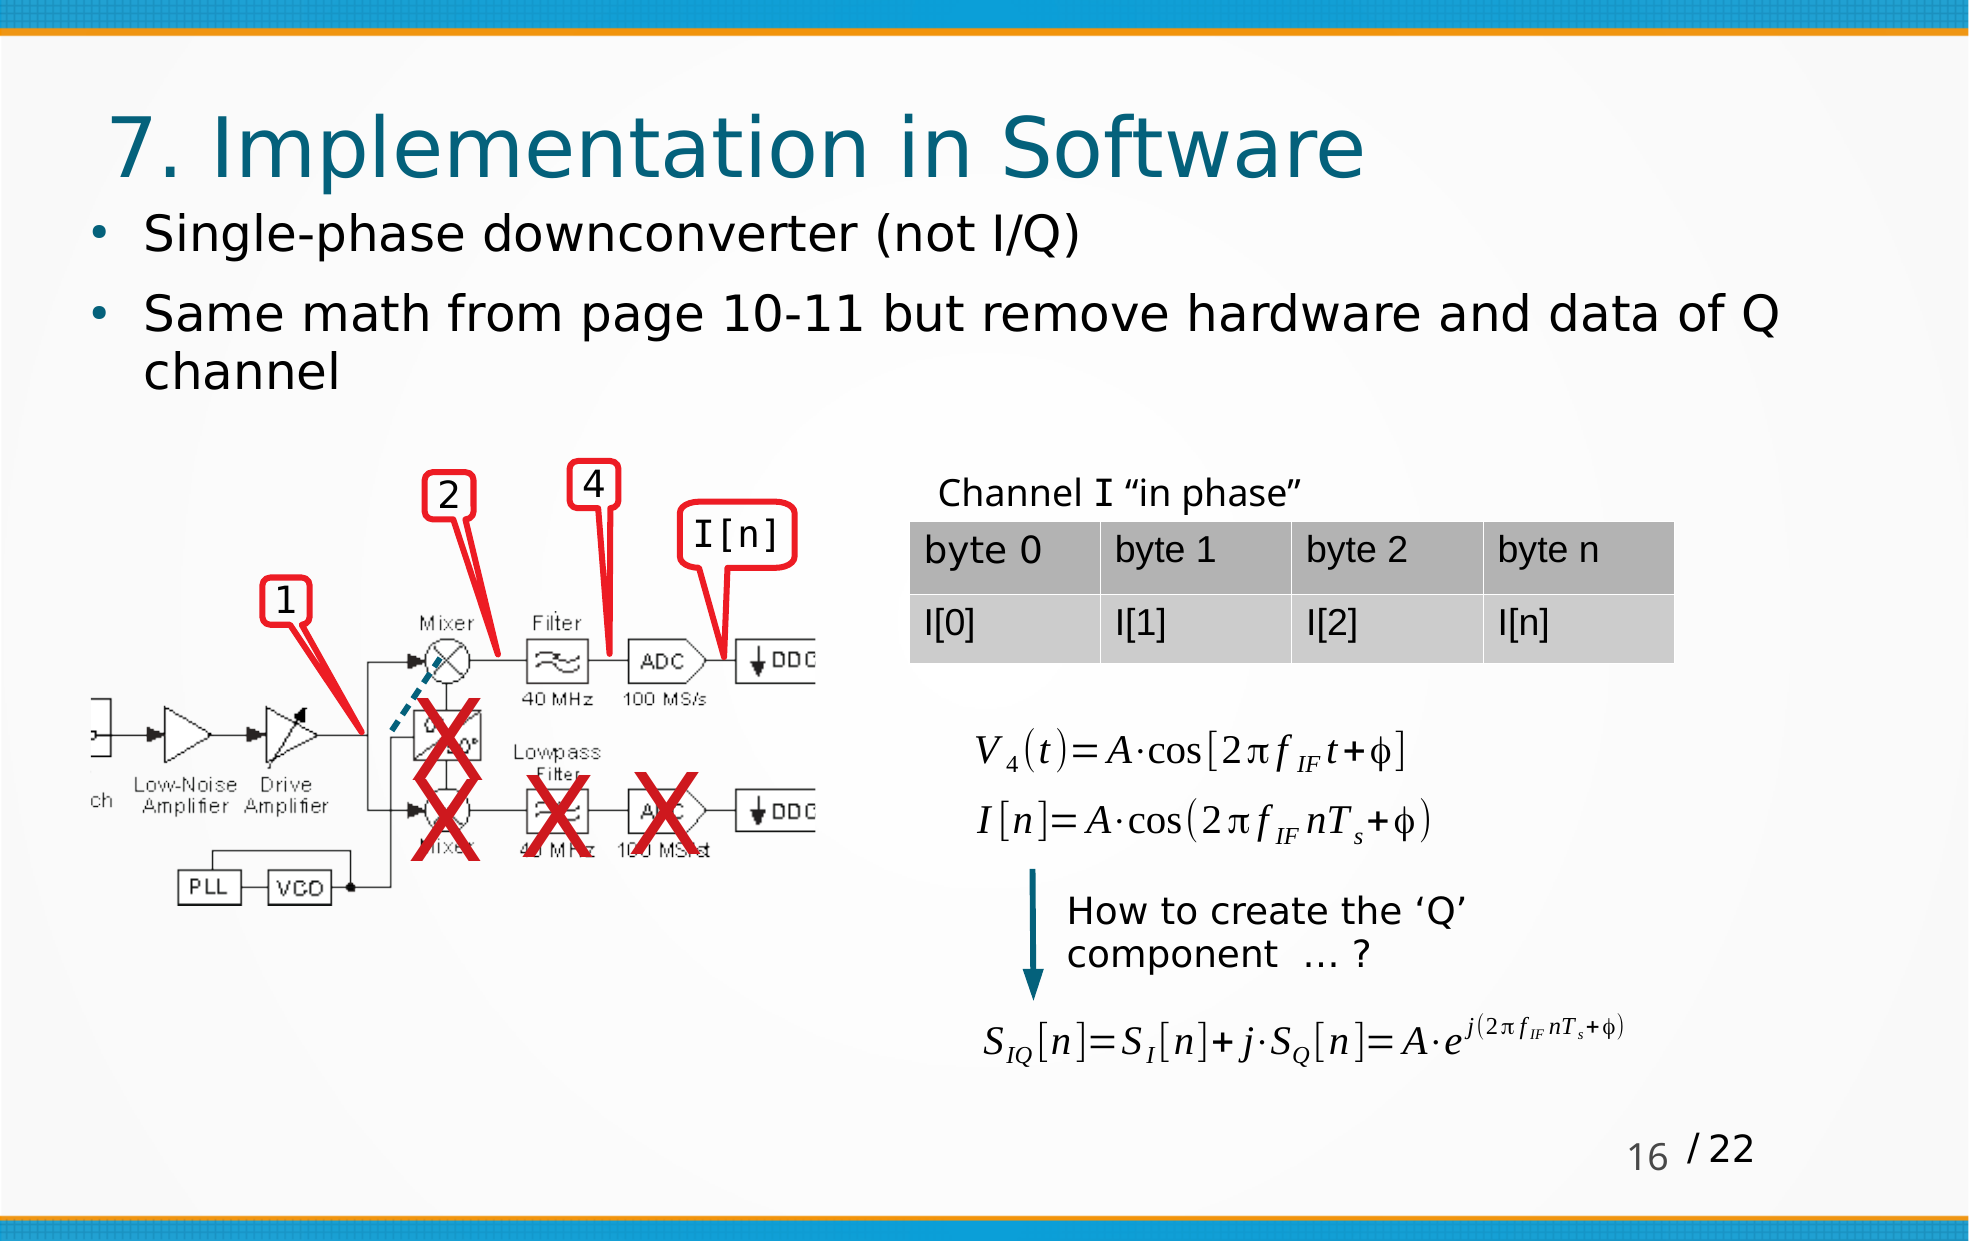

# 7. Implementation in Software
Single-phase downconverter (not I/Q)
Same math from page 10-11 but remove hardware and data of Q channel
Channel I “in phase”
4
2
I[n]
| byte 0 | byte 1 | byte 2 | byte n |
| --- | --- | --- | --- |
| I[0] | I[1] | I[2] | I[n] |
1
X
X
X
X
How to create the ‘Q’ component … ?
16